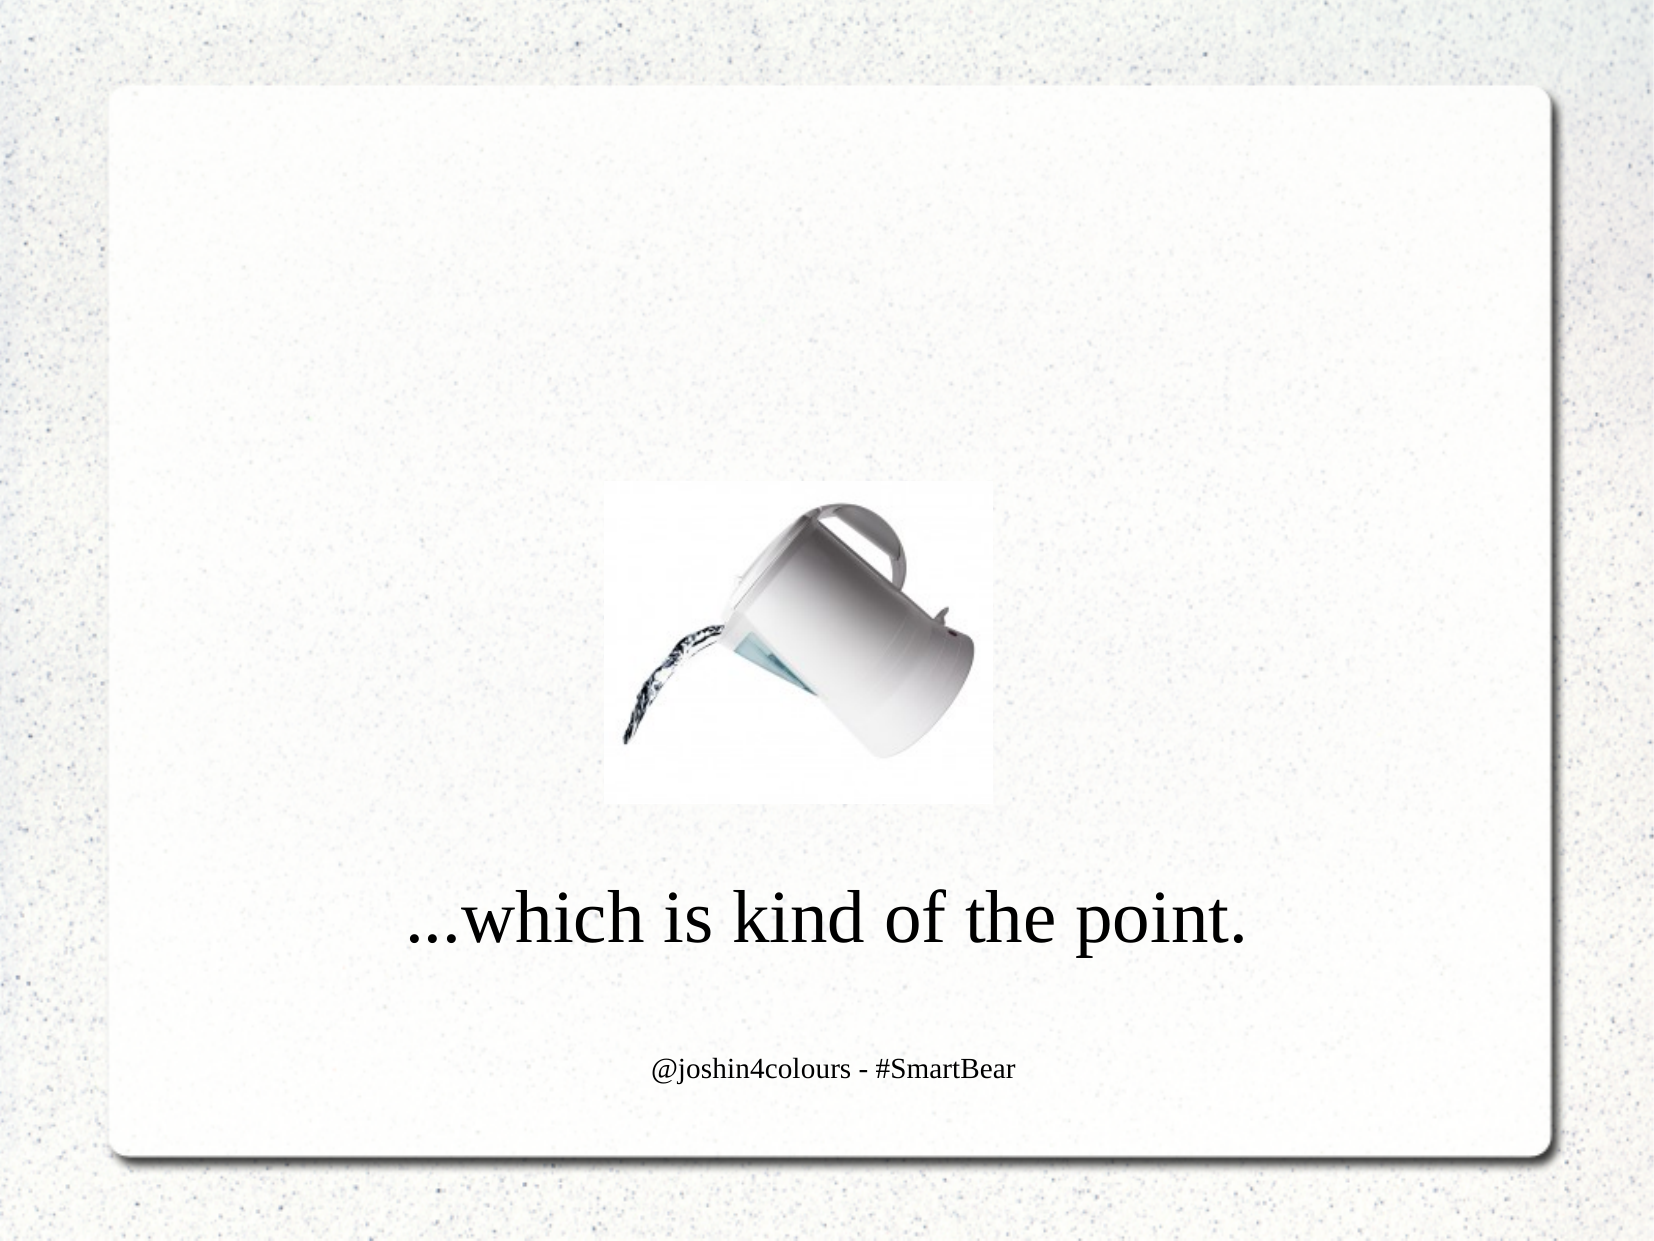

# ...which is kind of the point.
@joshin4colours - #SmartBear